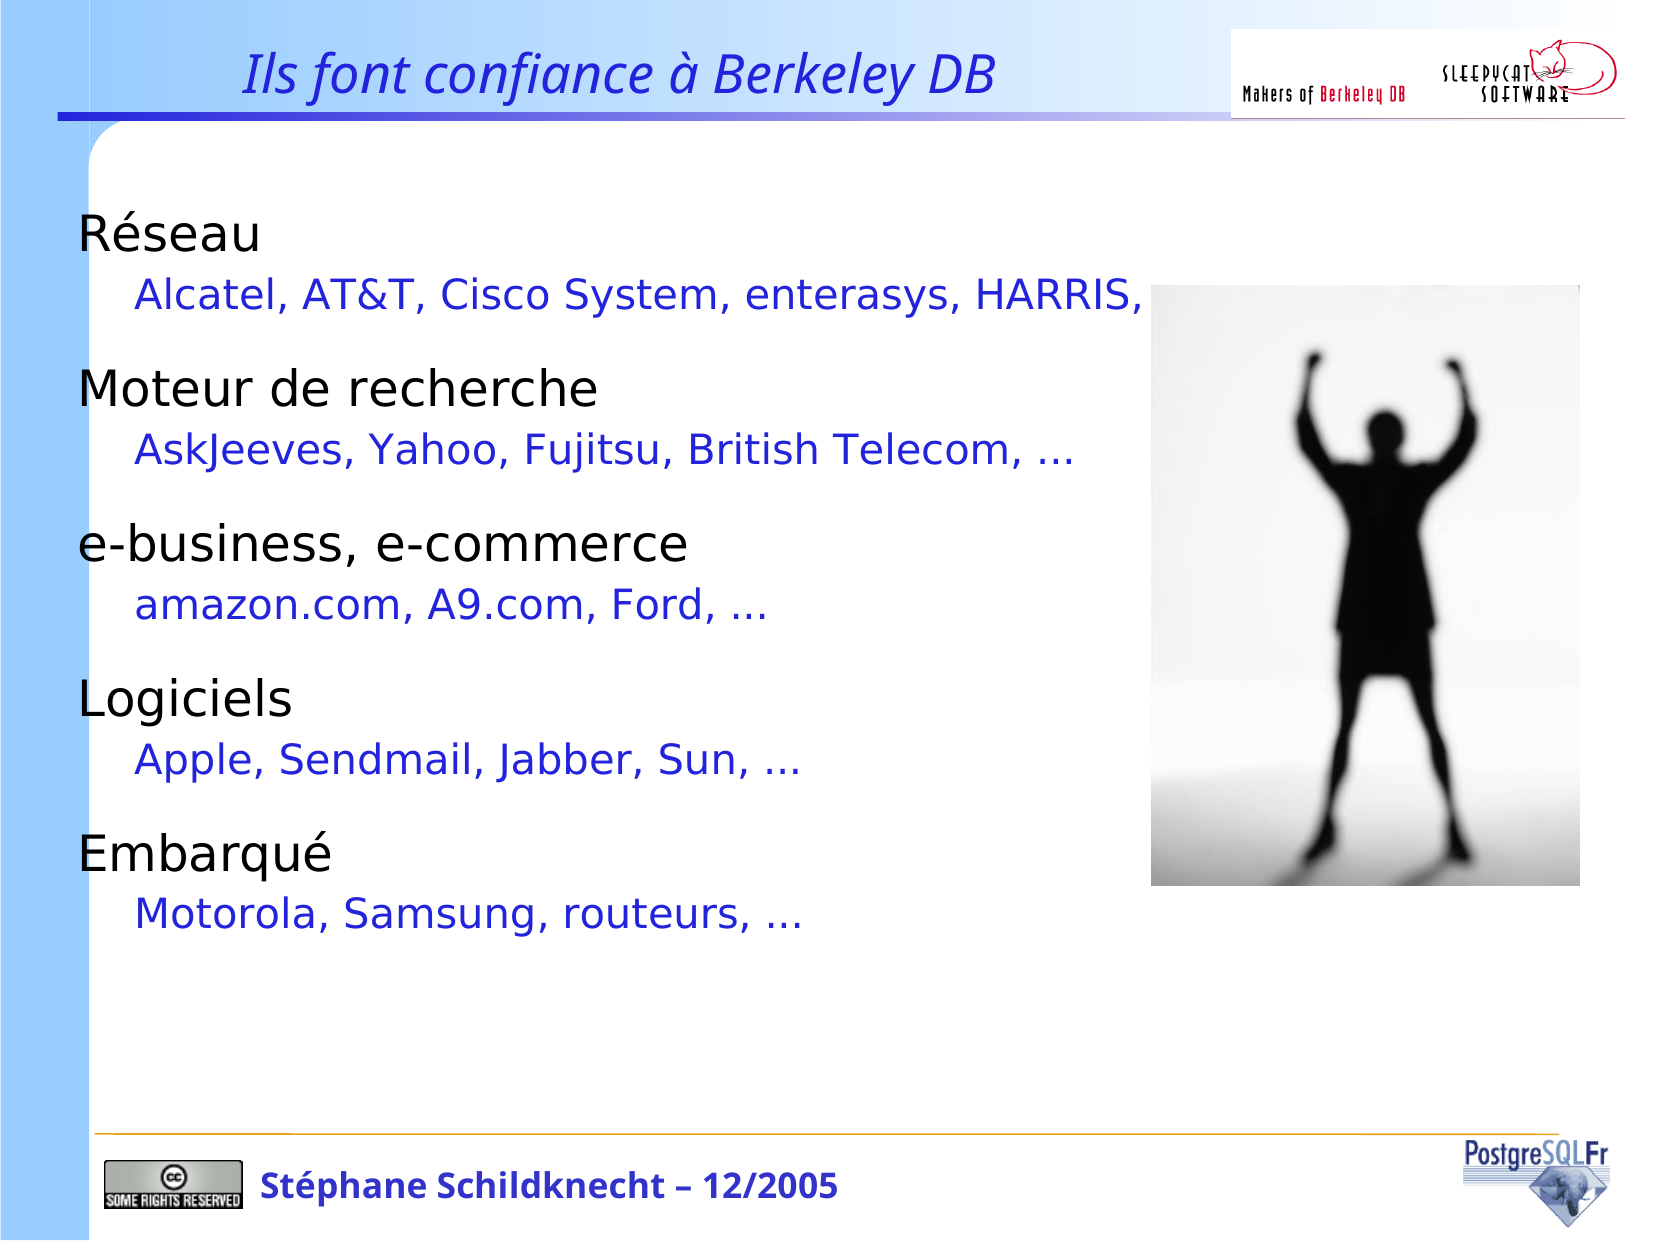

# Ils font confiance à Berkeley DB
Réseau
Alcatel, AT&T, Cisco System, enterasys, HARRIS, ...
Moteur de recherche
AskJeeves, Yahoo, Fujitsu, British Telecom, ...
e-business, e-commerce
amazon.com, A9.com, Ford, ...
Logiciels
Apple, Sendmail, Jabber, Sun, ...
Embarqué
Motorola, Samsung, routeurs, ...